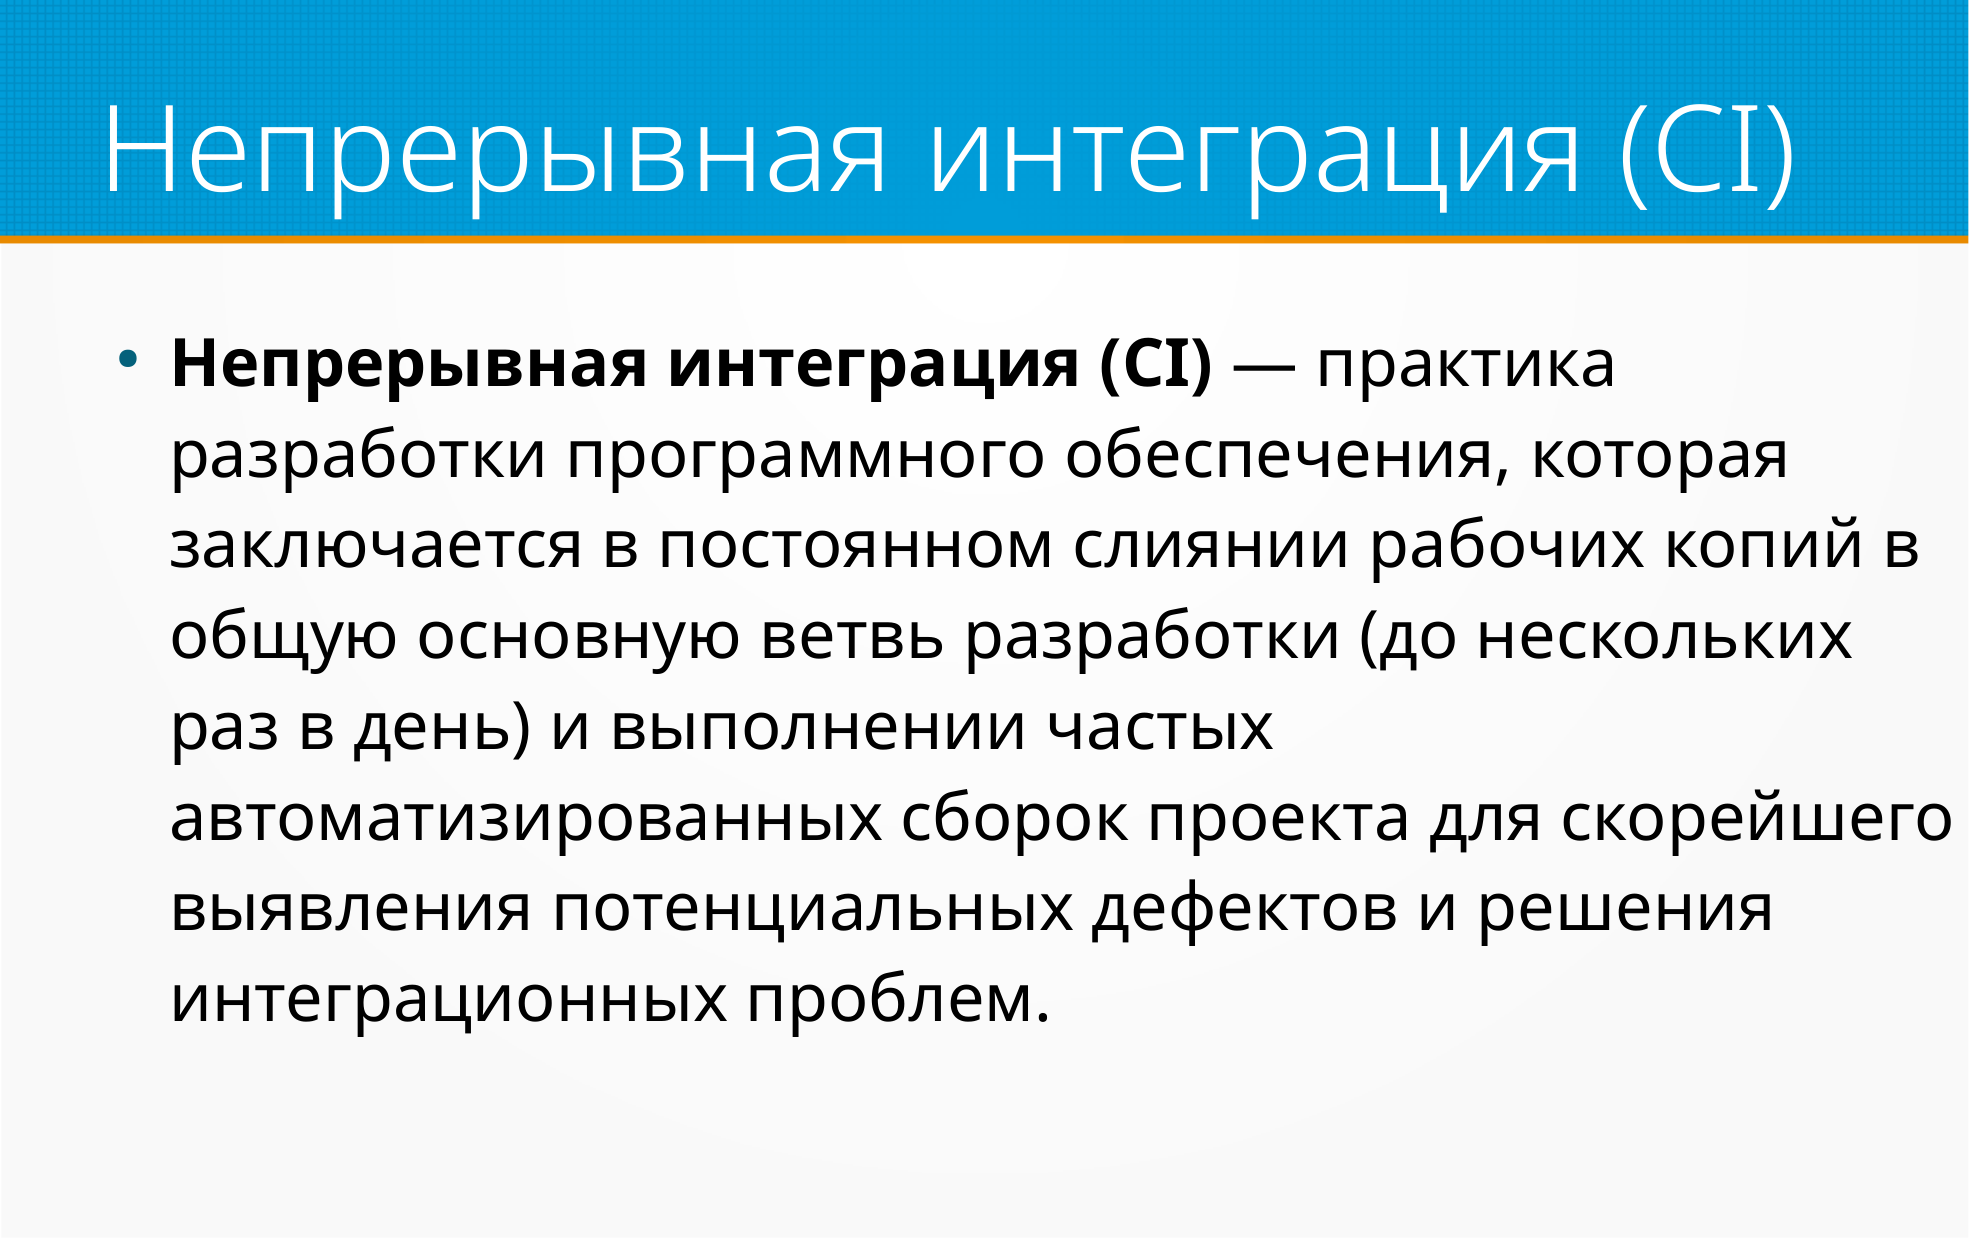

# Непрерывная интеграция (CI)
Непрерывная интеграция (CI) — практика разработки программного обеспечения, которая заключается в постоянном слиянии рабочих копий в общую основную ветвь разработки (до нескольких раз в день) и выполнении частых автоматизированных сборок проекта для скорейшего выявления потенциальных дефектов и решения интеграционных проблем.